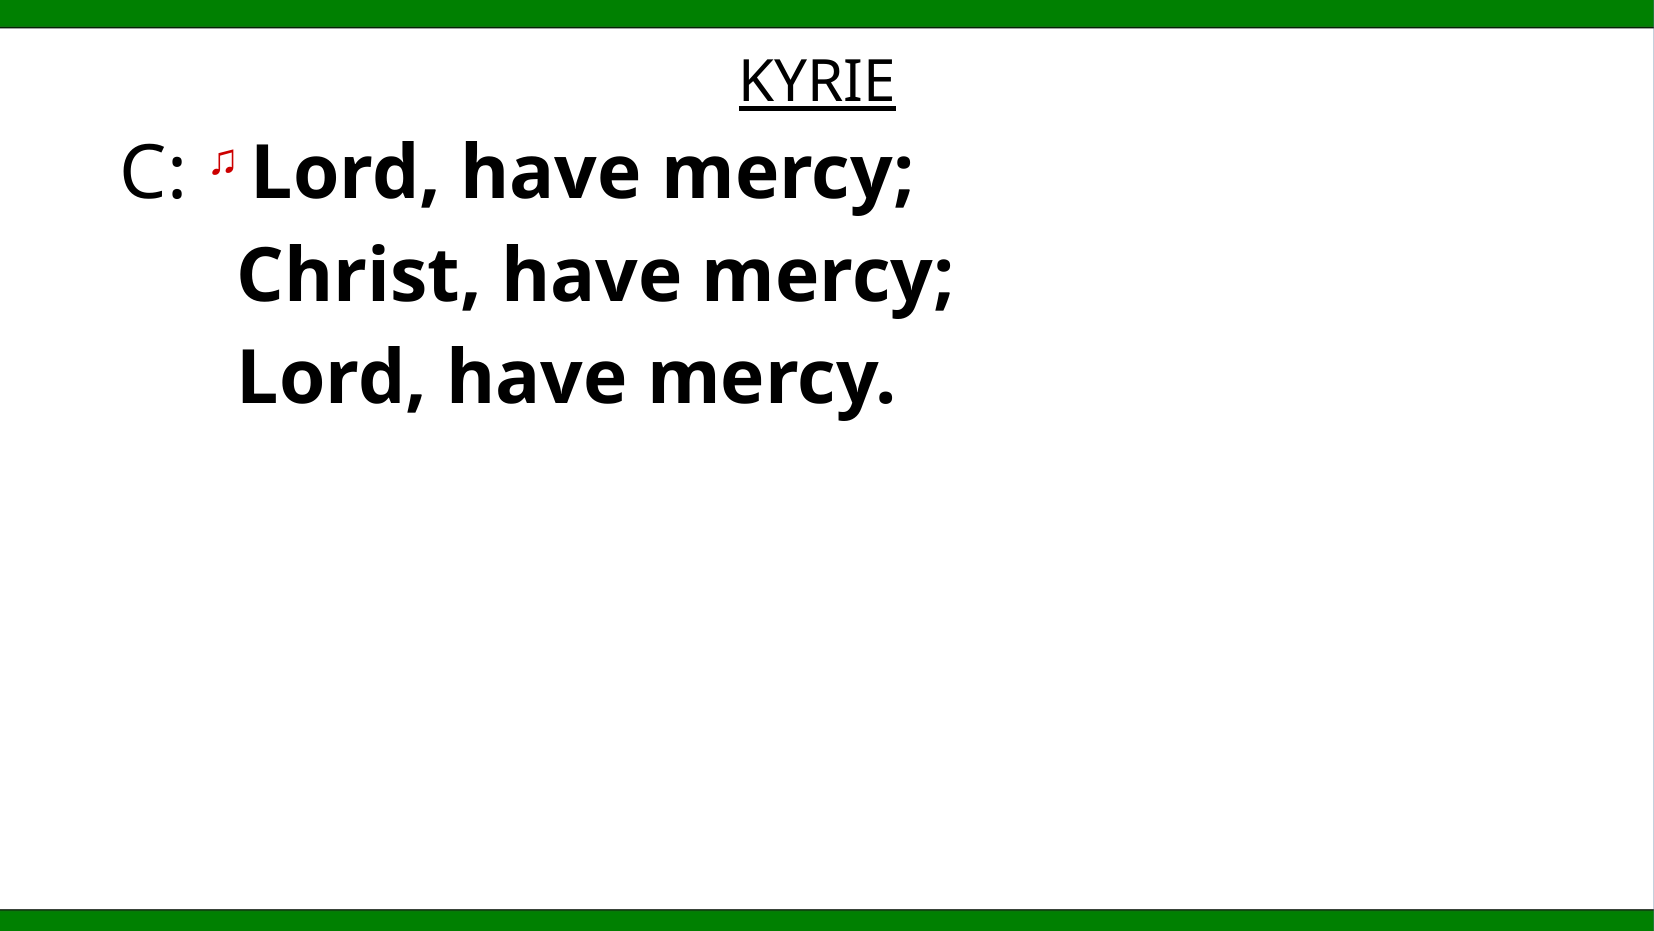

KYRIE
C: ♫ Lord, have mercy;
 Christ, have mercy;
 Lord, have mercy.